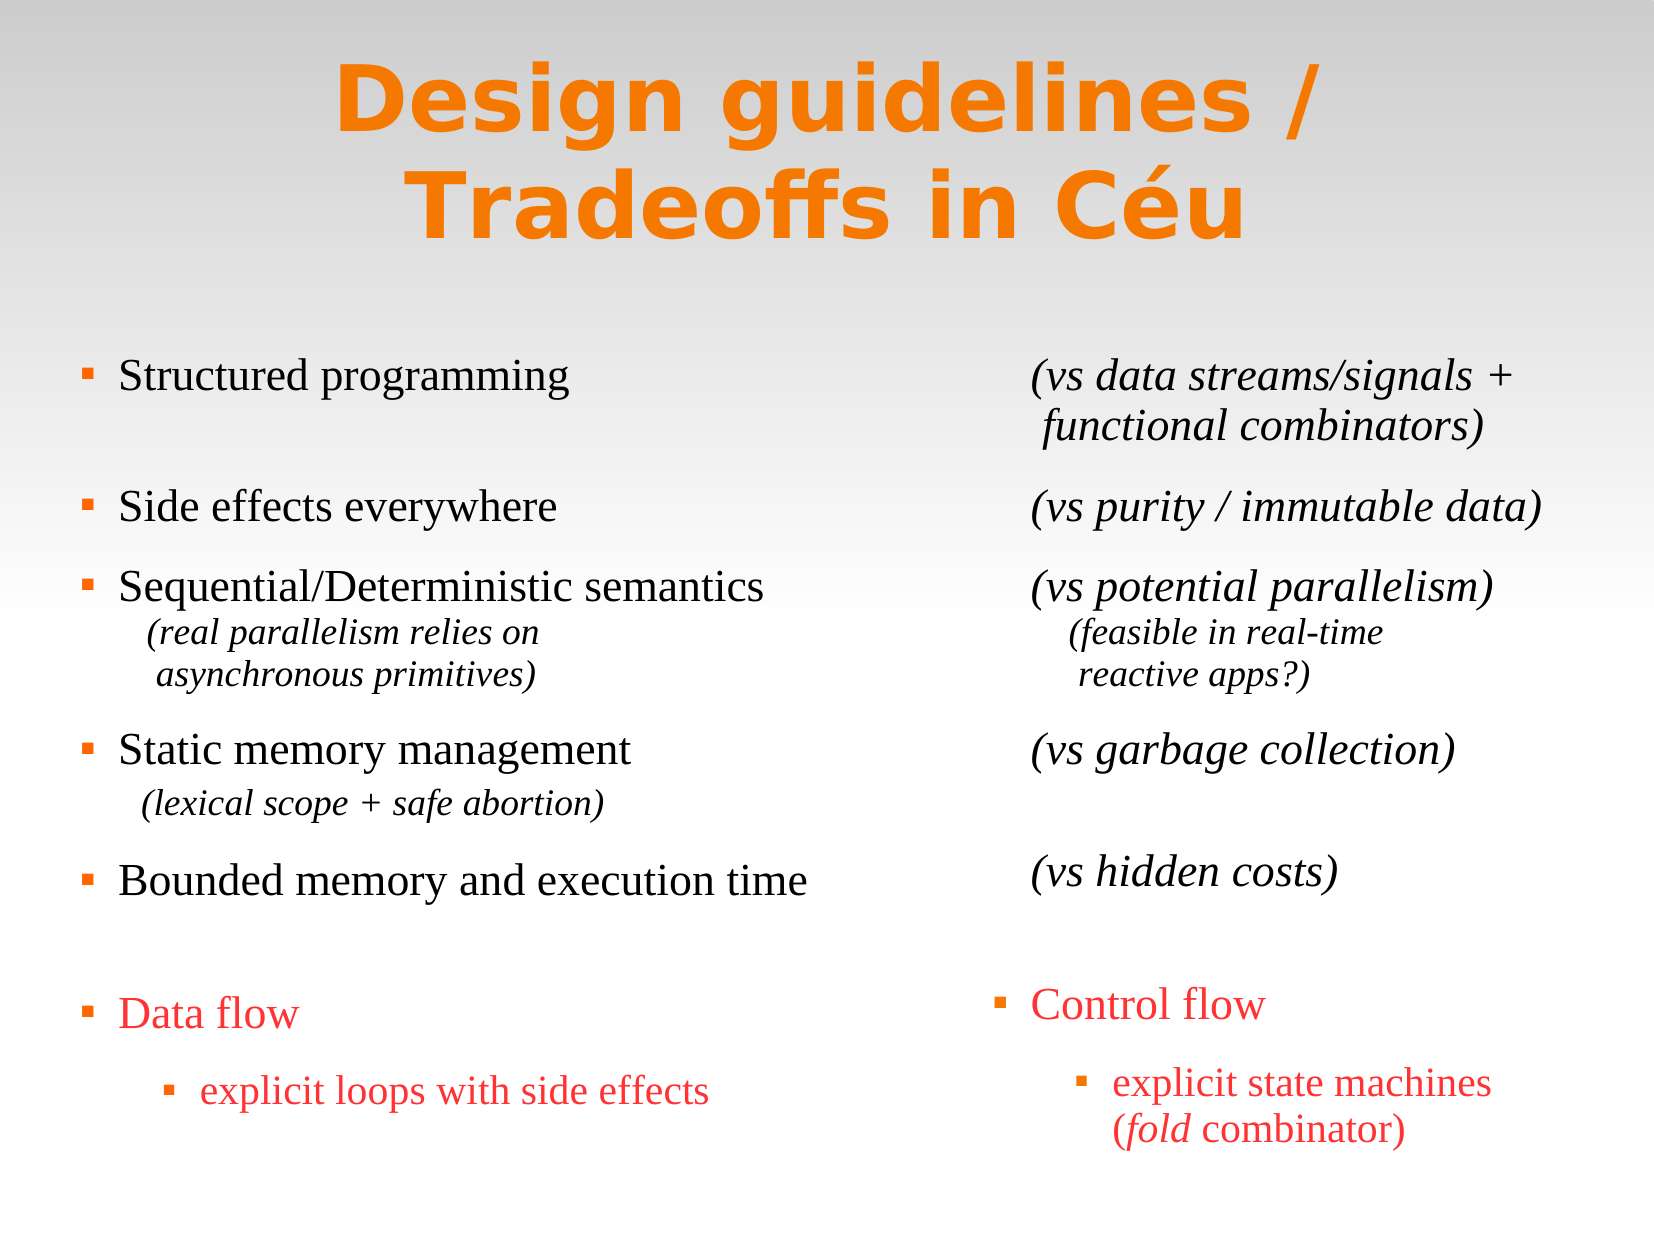

Design guidelines / Tradeoffs in Céu
# (vs data streams/signals + functional combinators)
(vs purity / immutable data)
(vs potential parallelism) (feasible in real-time reactive apps?)
(vs garbage collection)
(vs hidden costs)
Control flow
explicit state machines (fold combinator)
Structured programming
Side effects everywhere
Sequential/Deterministic semantics (real parallelism relies on asynchronous primitives)
Static memory management (lexical scope + safe abortion)
Bounded memory and execution time
Data flow
explicit loops with side effects